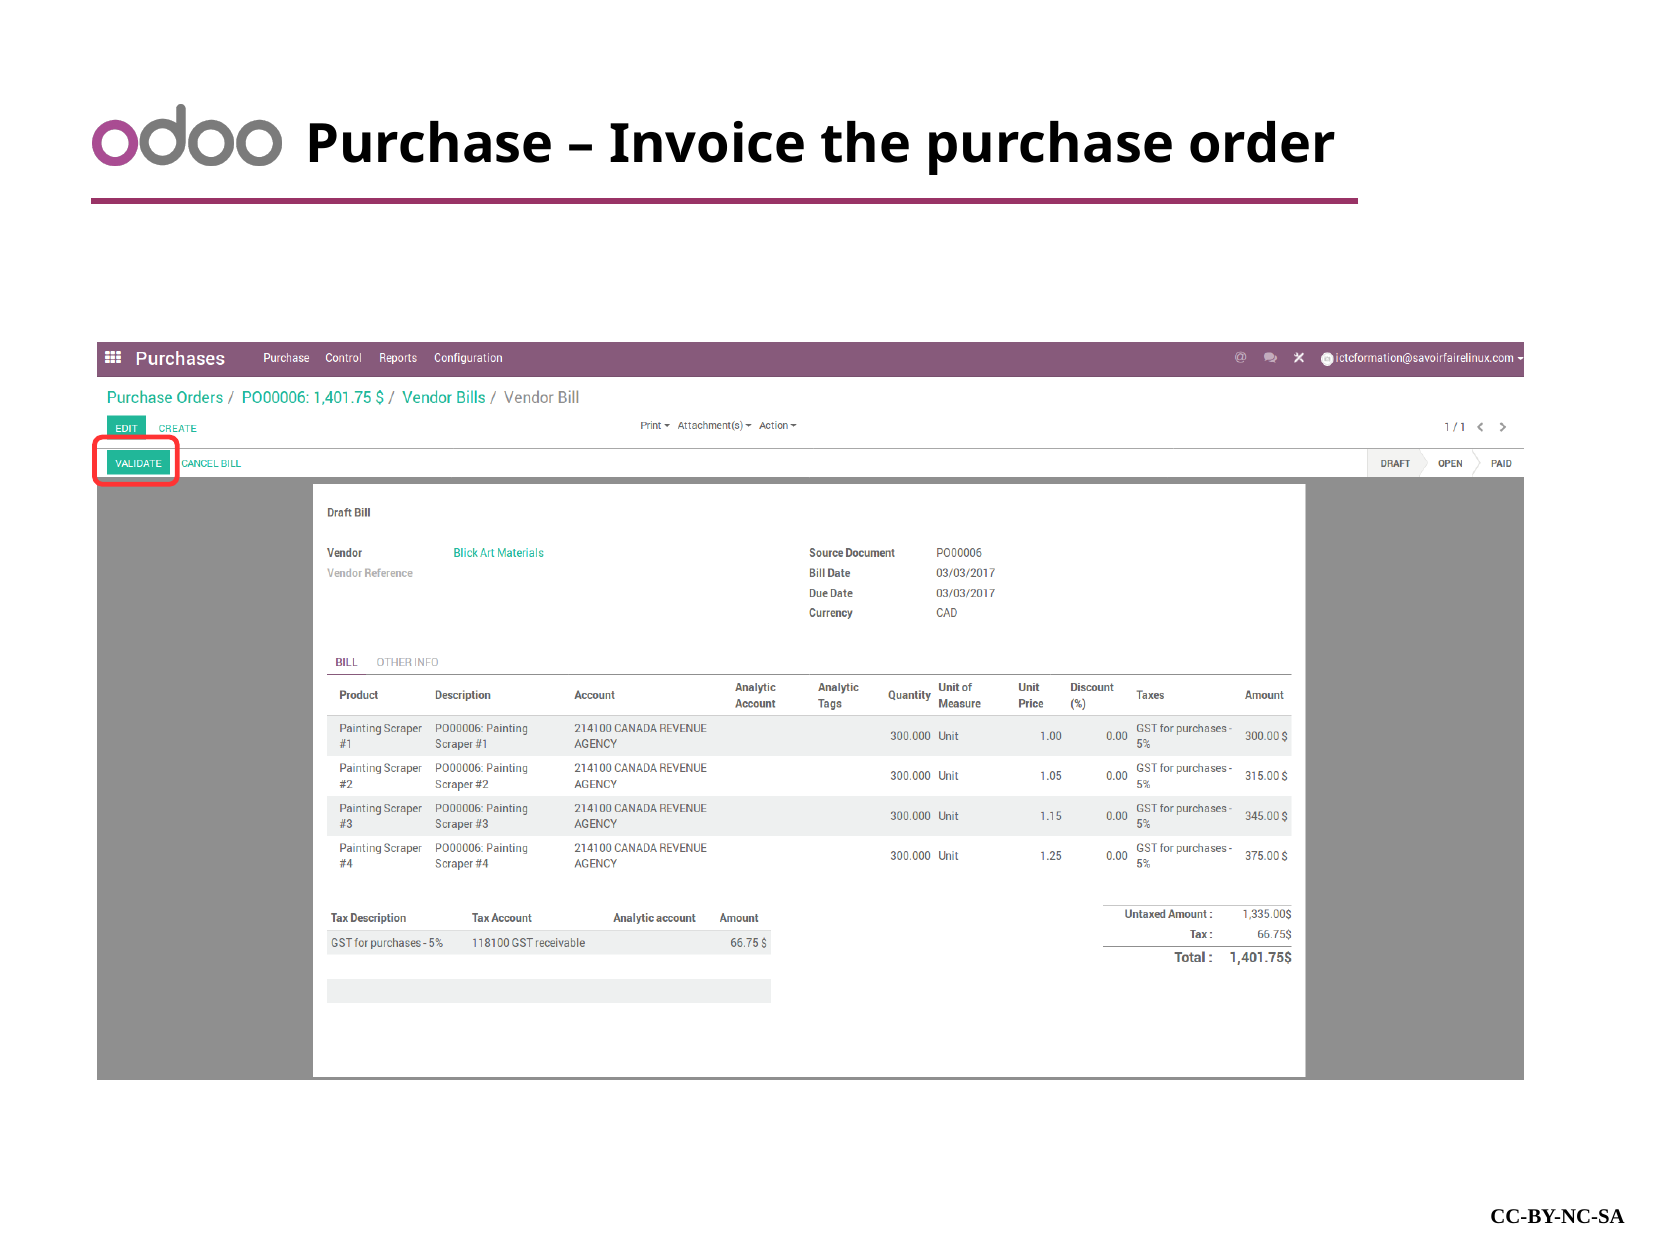

# Purchase – Invoice the purchase order